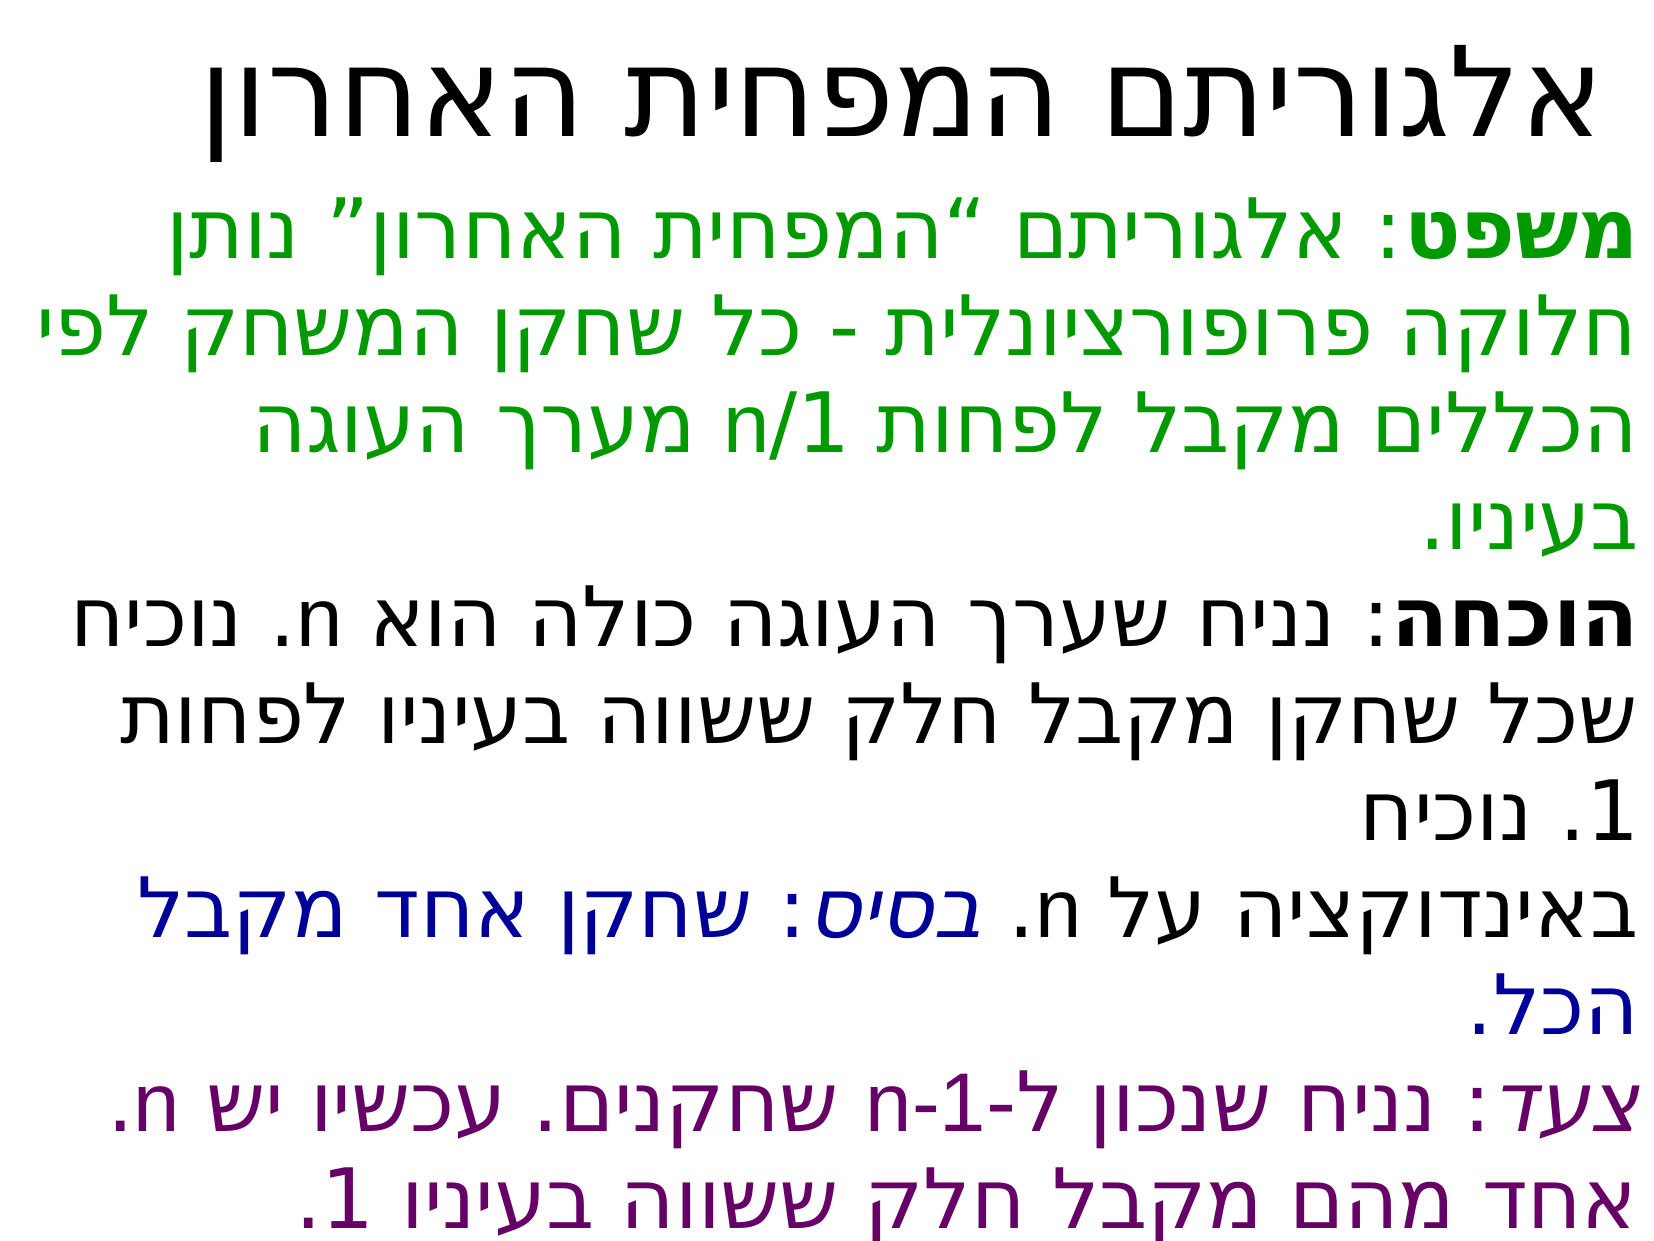

# אלגוריתם המפחית האחרון
משפט: אלגוריתם “המפחית האחרון” נותן חלוקה פרופורציונלית - כל שחקן המשחק לפי הכללים מקבל לפחות 1/n מערך העוגה בעיניו.
הוכחה: נניח שערך העוגה כולה הוא n. נוכיח שכל שחקן מקבל חלק ששווה בעיניו לפחות 1. נוכיח
באינדוקציה על n. בסיס: שחקן אחד מקבל הכל.
צעד: נניח שנכון ל-n-1 שחקנים. עכשיו יש n. אחד מהם מקבל חלק ששווה בעיניו 1. נשארים n-1 שחקנים. בעיניהם, החלק שנמסר שווה לכל היותר 1. לכן, החלק שנשאר שווה בעיניהם לפחות n-1. לפי הנחת האינדוקציה, כל אחד מקבל לפחות 1. ***